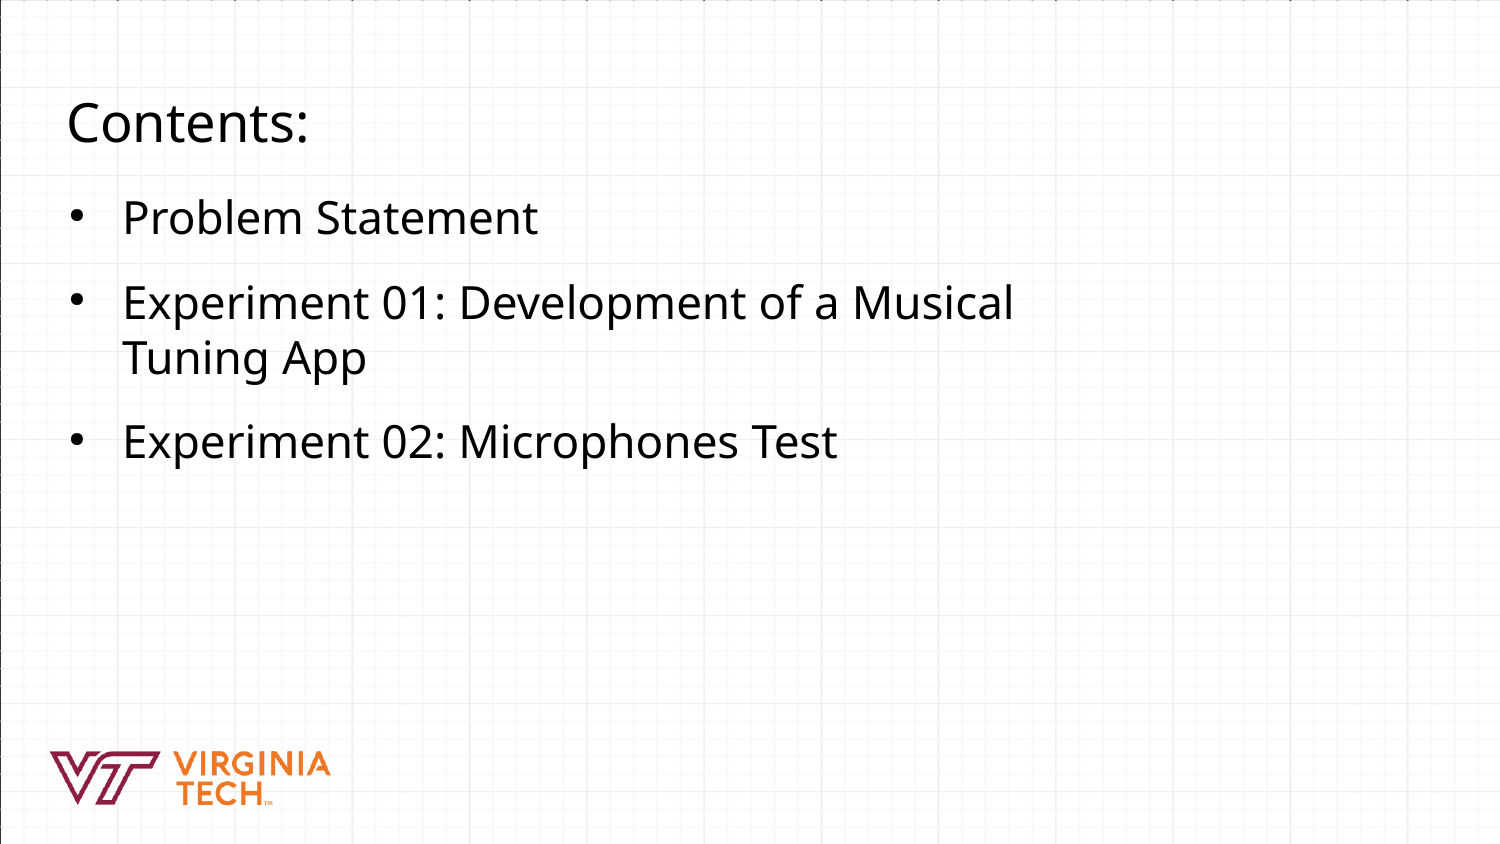

# Contents:
Problem Statement
Experiment 01: Development of a Musical Tuning App
Experiment 02: Microphones Test